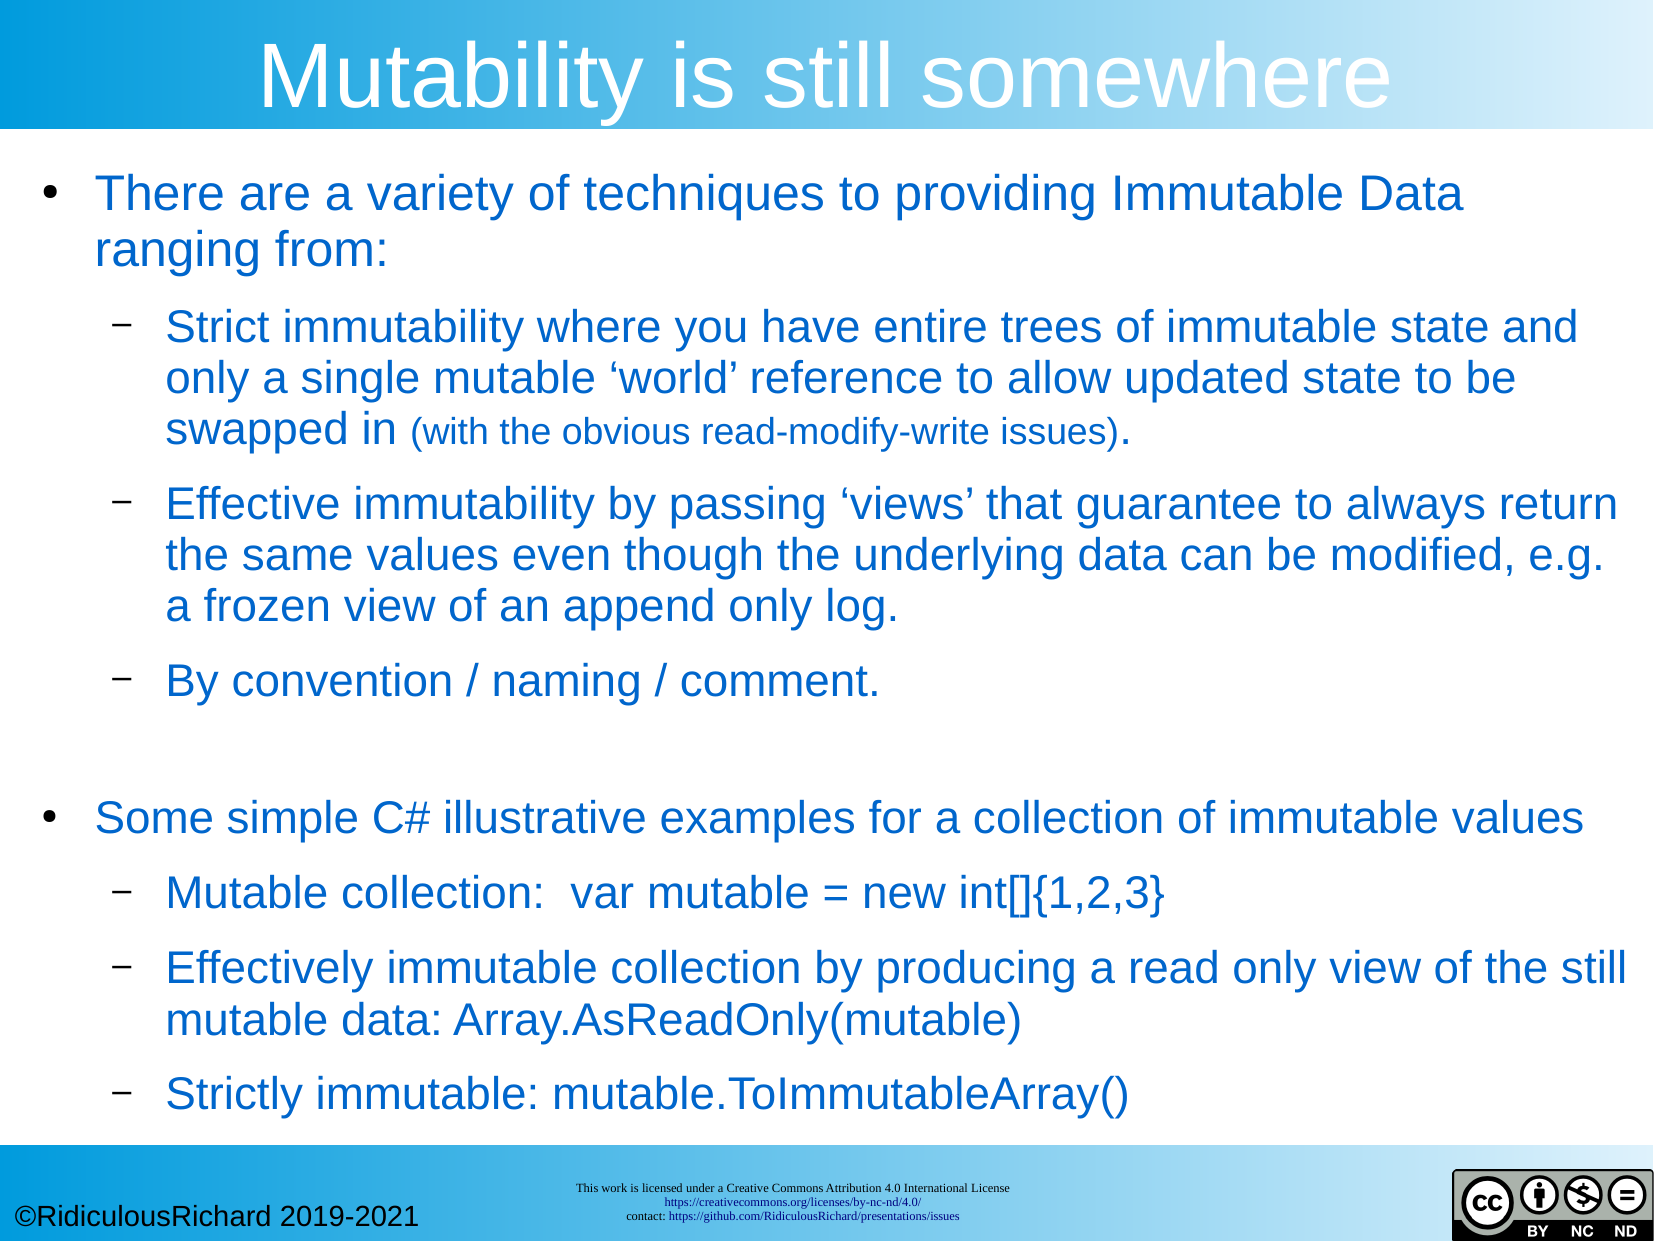

# Mutability is still somewhere
There are a variety of techniques to providing Immutable Data ranging from:
Strict immutability where you have entire trees of immutable state and only a single mutable ‘world’ reference to allow updated state to be swapped in (with the obvious read-modify-write issues).
Effective immutability by passing ‘views’ that guarantee to always return the same values even though the underlying data can be modified, e.g. a frozen view of an append only log.
By convention / naming / comment.
Some simple C# illustrative examples for a collection of immutable values
Mutable collection: var mutable = new int[]{1,2,3}
Effectively immutable collection by producing a read only view of the still mutable data: Array.AsReadOnly(mutable)
Strictly immutable: mutable.ToImmutableArray()